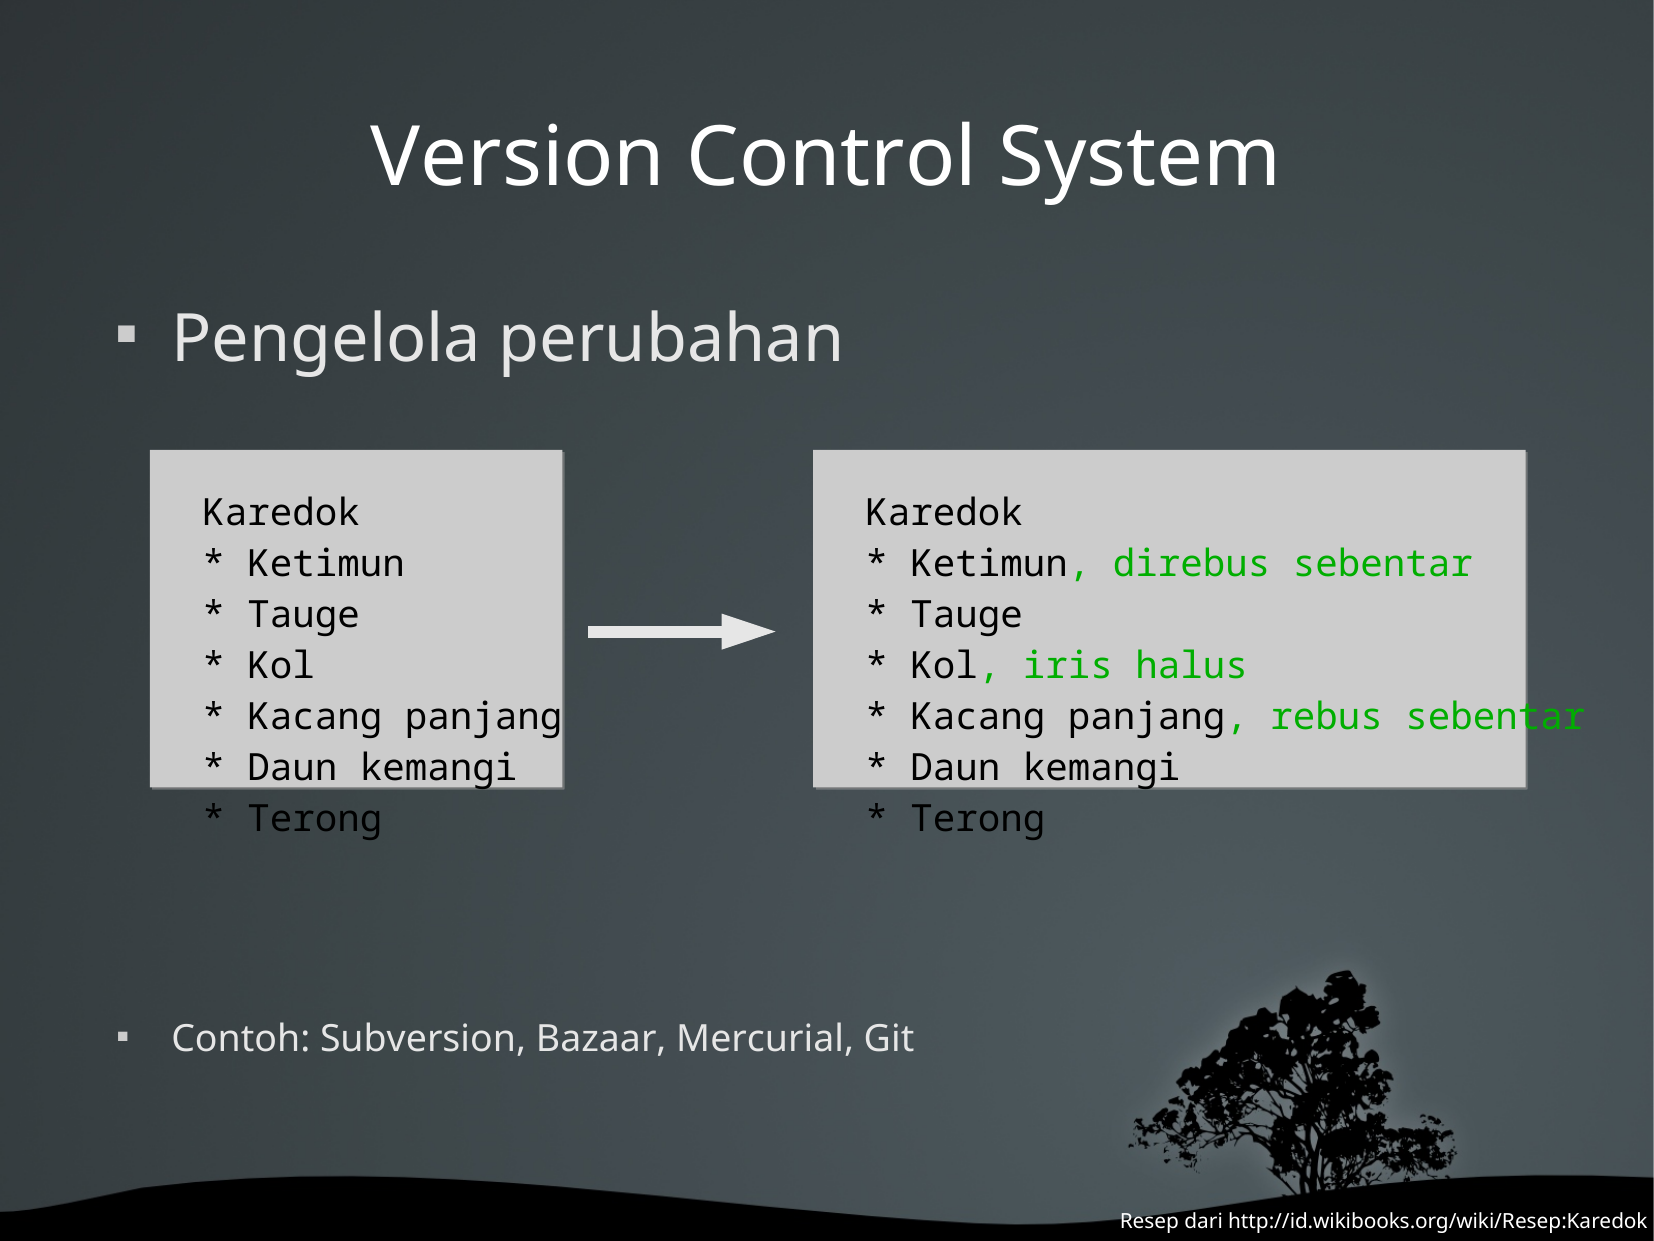

# Version Control System
Pengelola perubahan
Contoh: Subversion, Bazaar, Mercurial, Git
Karedok
* Ketimun
* Tauge
* Kol
* Kacang panjang
* Daun kemangi
* Terong
Karedok
* Ketimun, direbus sebentar
* Tauge
* Kol, iris halus
* Kacang panjang, rebus sebentar
* Daun kemangi
* Terong
Resep dari http://id.wikibooks.org/wiki/Resep:Karedok